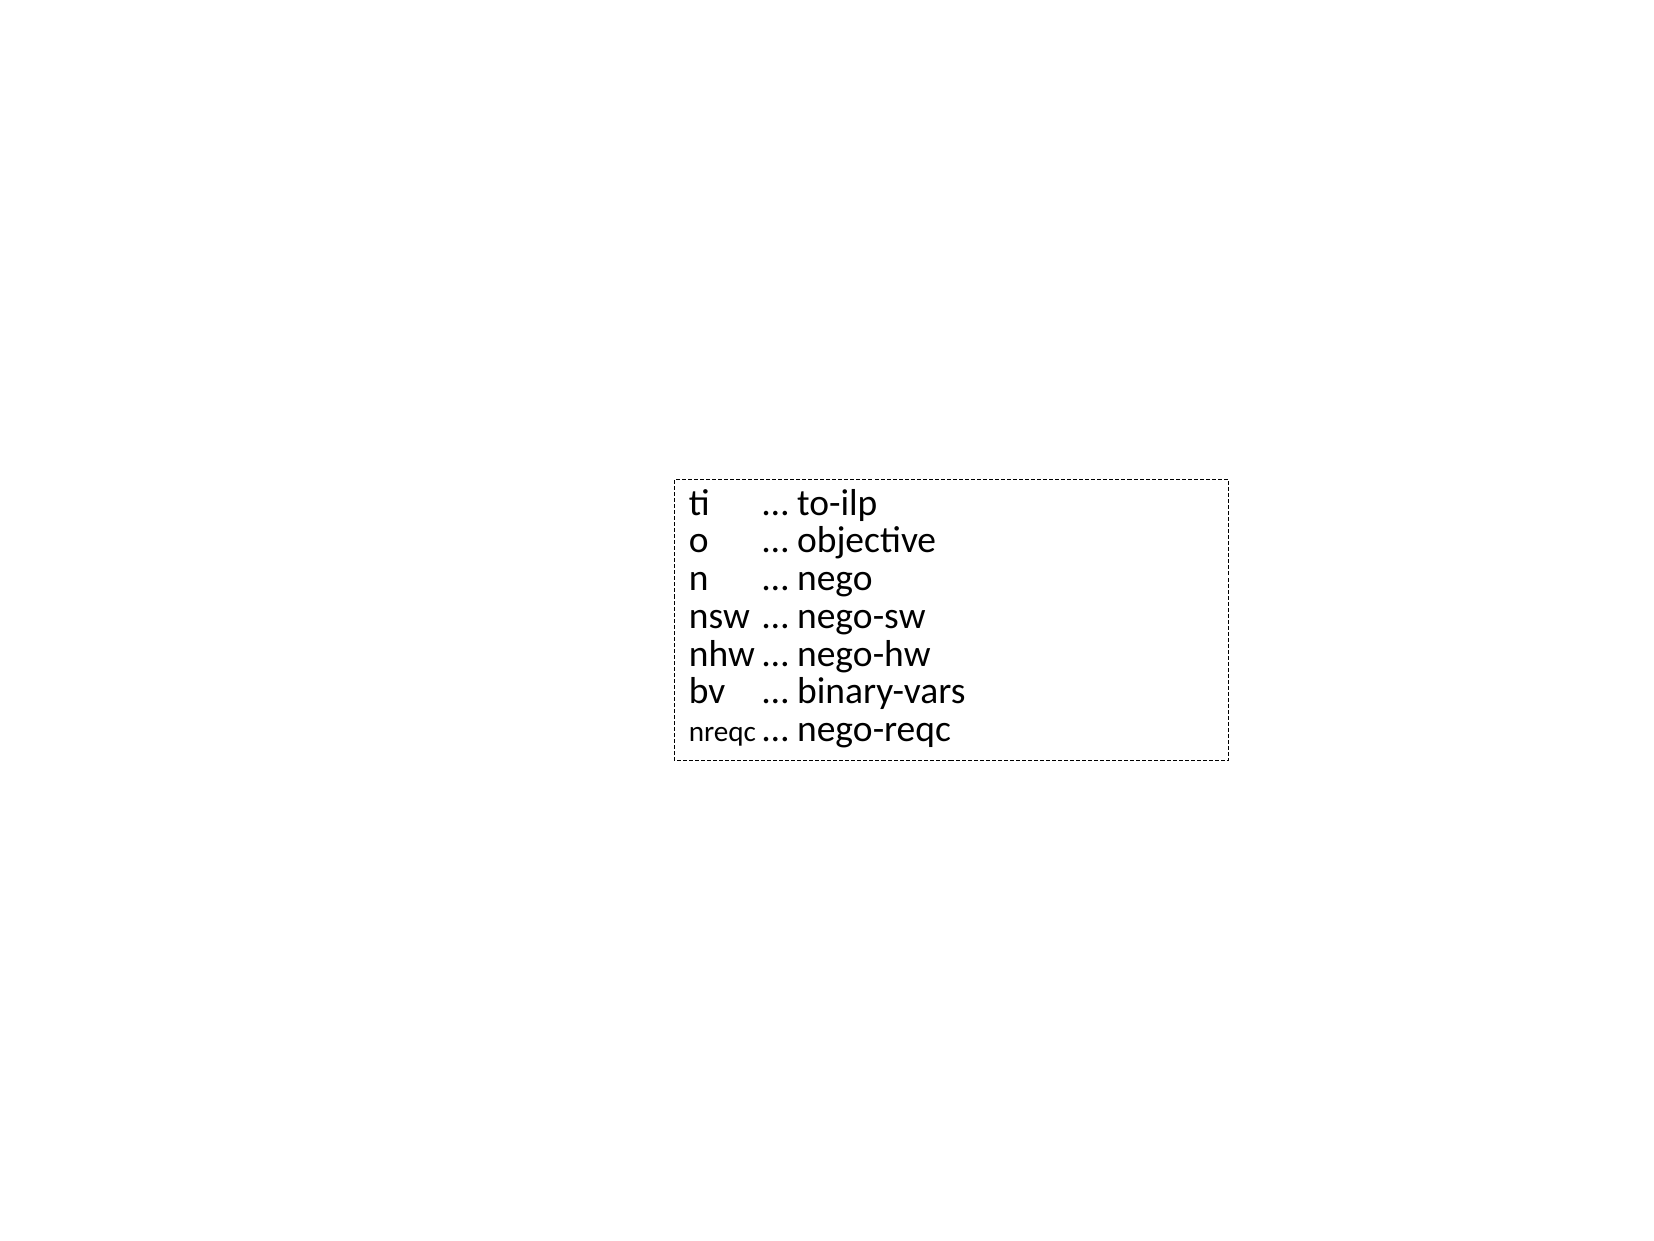

ti	… to-ilp
o	… objective
n	… nego
nsw	… nego-sw
nhw	… nego-hw
bv	… binary-vars
nreqc	… nego-reqc